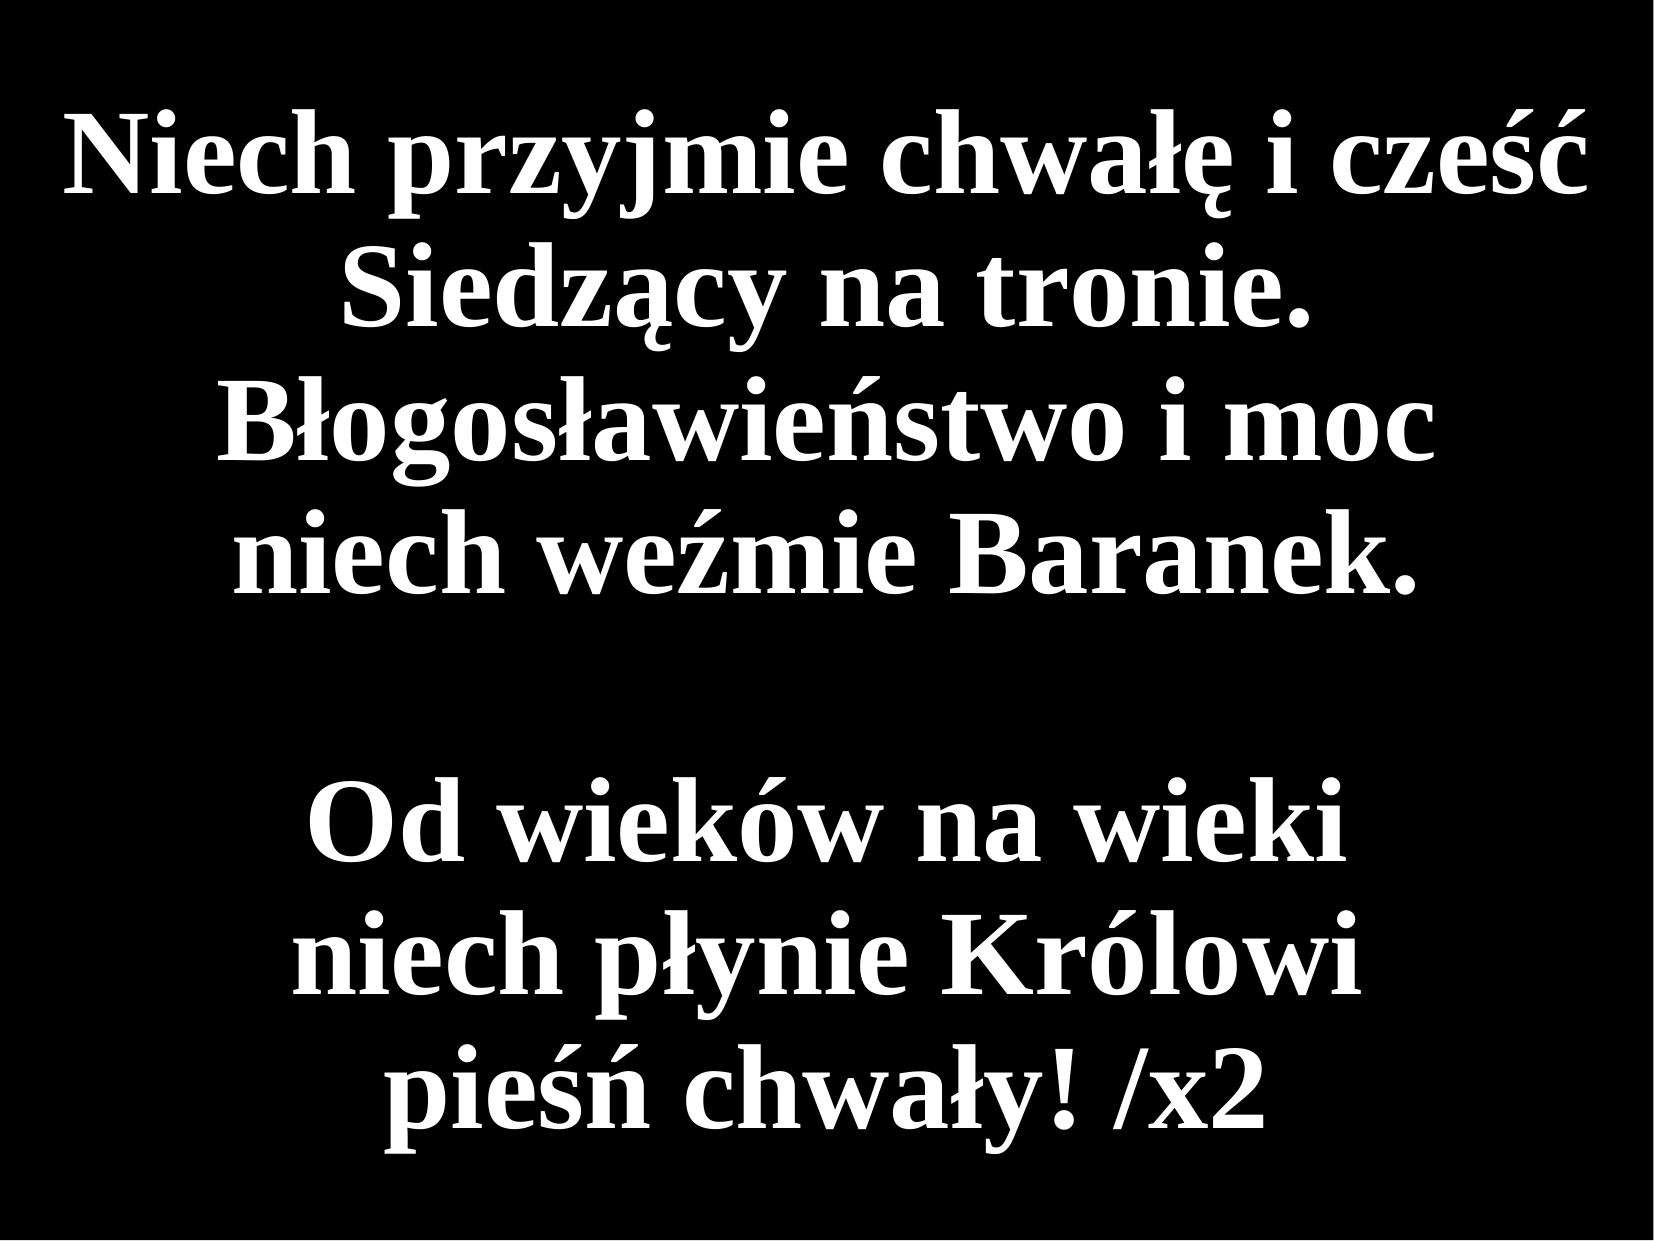

# Niech przyjmie chwałę i cześć Siedzący na tronie. Błogosławieństwo i moc niech weźmie Baranek. Od wieków na wieki niech płynie Królowi pieśń chwały! /x2